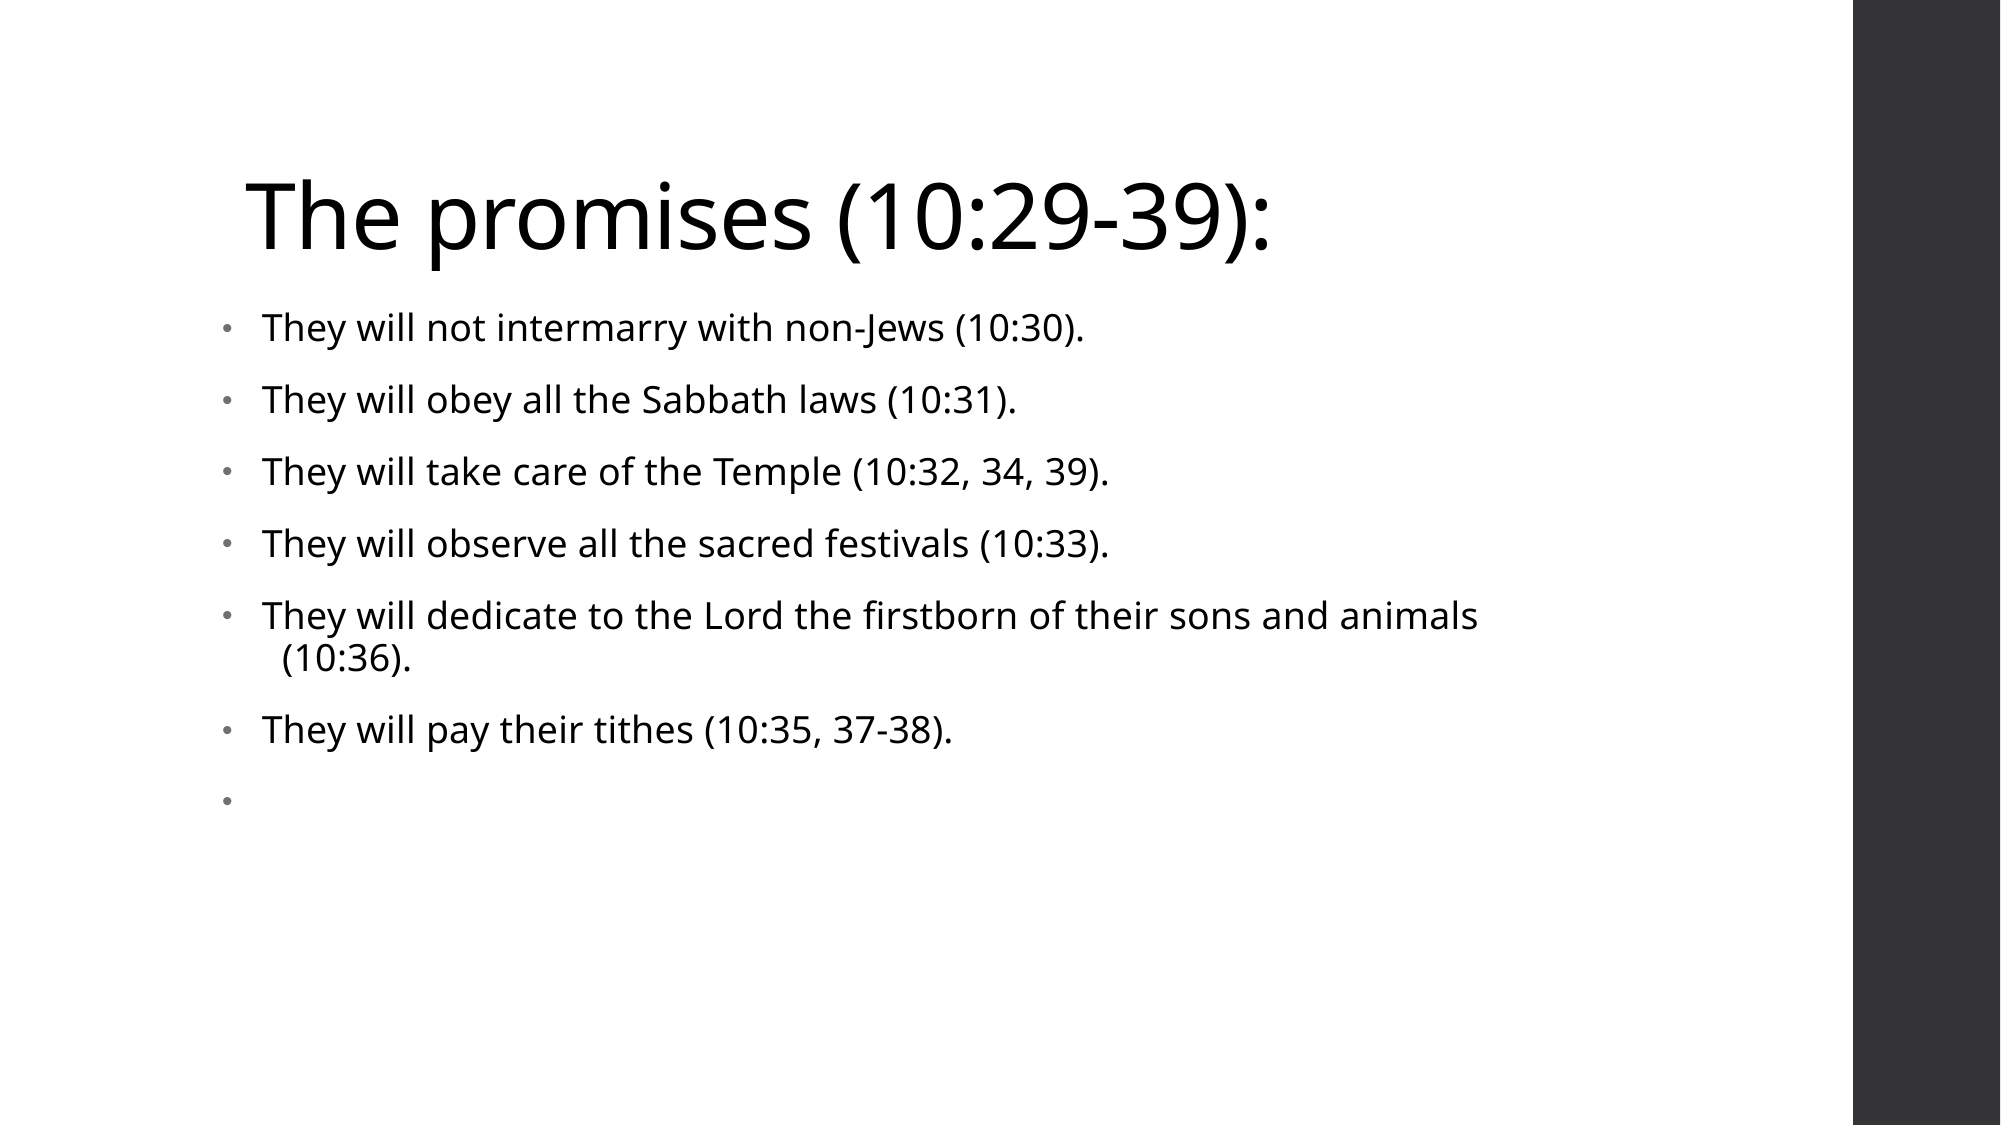

# The promises (10:29-39):
 They will not intermarry with non-Jews (10:30).
 They will obey all the Sabbath laws (10:31).
 They will take care of the Temple (10:32, 34, 39).
 They will observe all the sacred festivals (10:33).
 They will dedicate to the Lord the firstborn of their sons and animals (10:36).
 They will pay their tithes (10:35, 37-38).